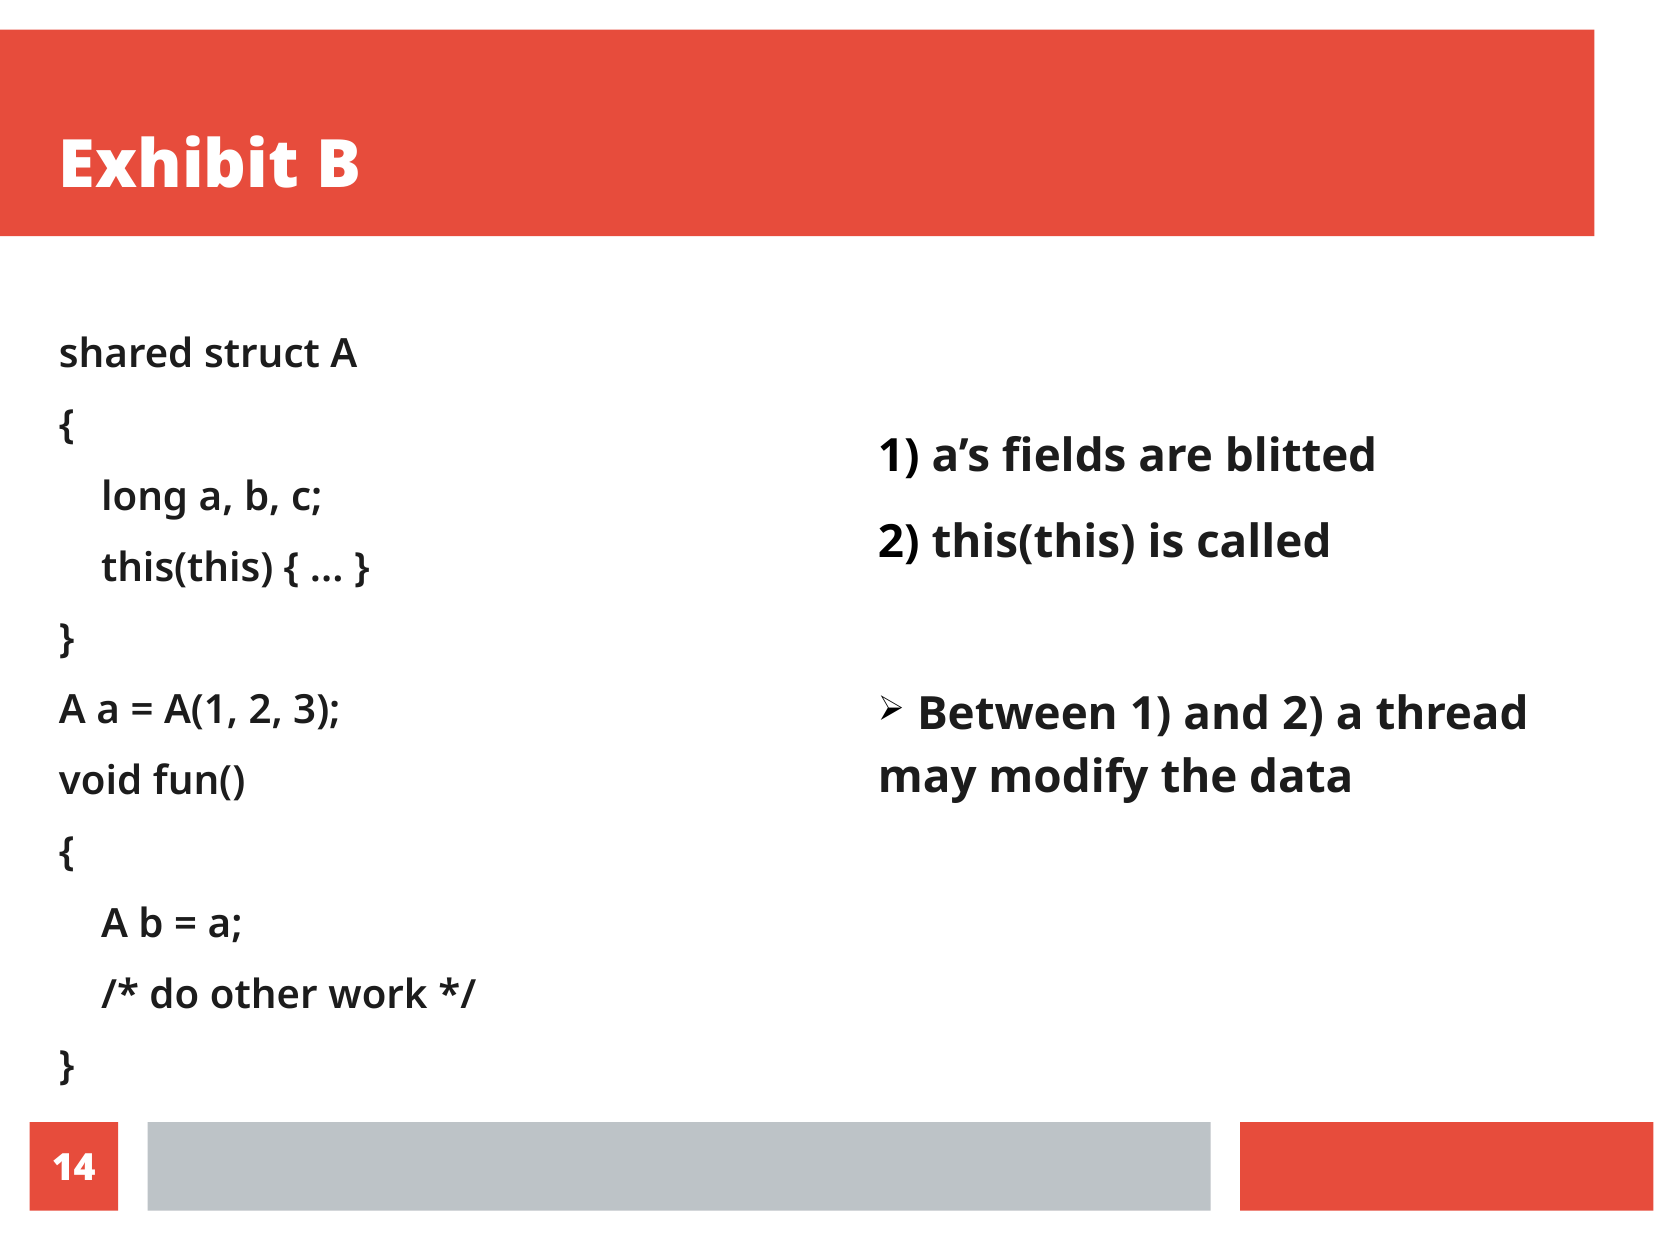

# Exhibit B
shared struct A
{
 long a, b, c;
 this(this) { ... }
}
A a = A(1, 2, 3);
void fun()
{
 A b = a;
 /* do other work */
}
 a’s fields are blitted
 this(this) is called
 Between 1) and 2) a thread may modify the data
14